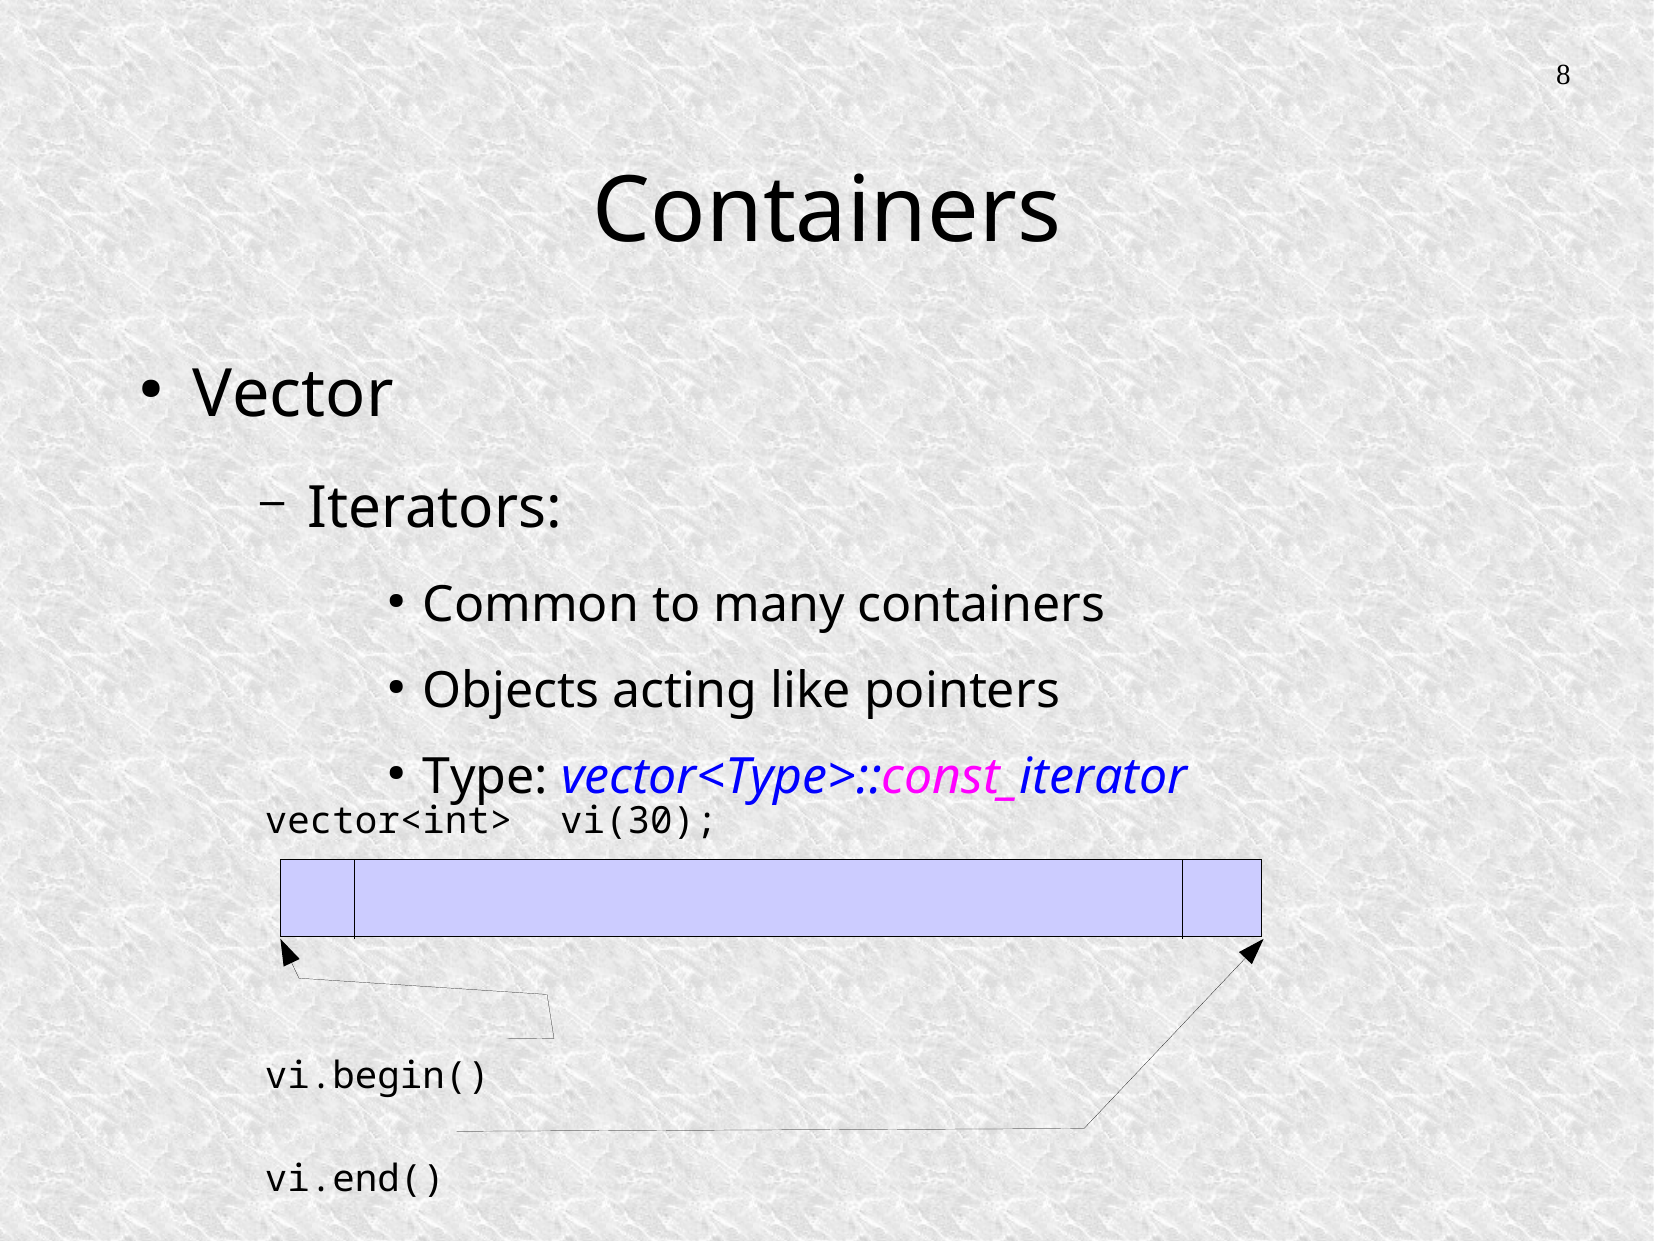

8
# Containers
Vector
Iterators:
Common to many containers
Objects acting like pointers
Type: vector<Type>::const_iterator
vector<int>	vi(30);
vi.begin()
vi.end()